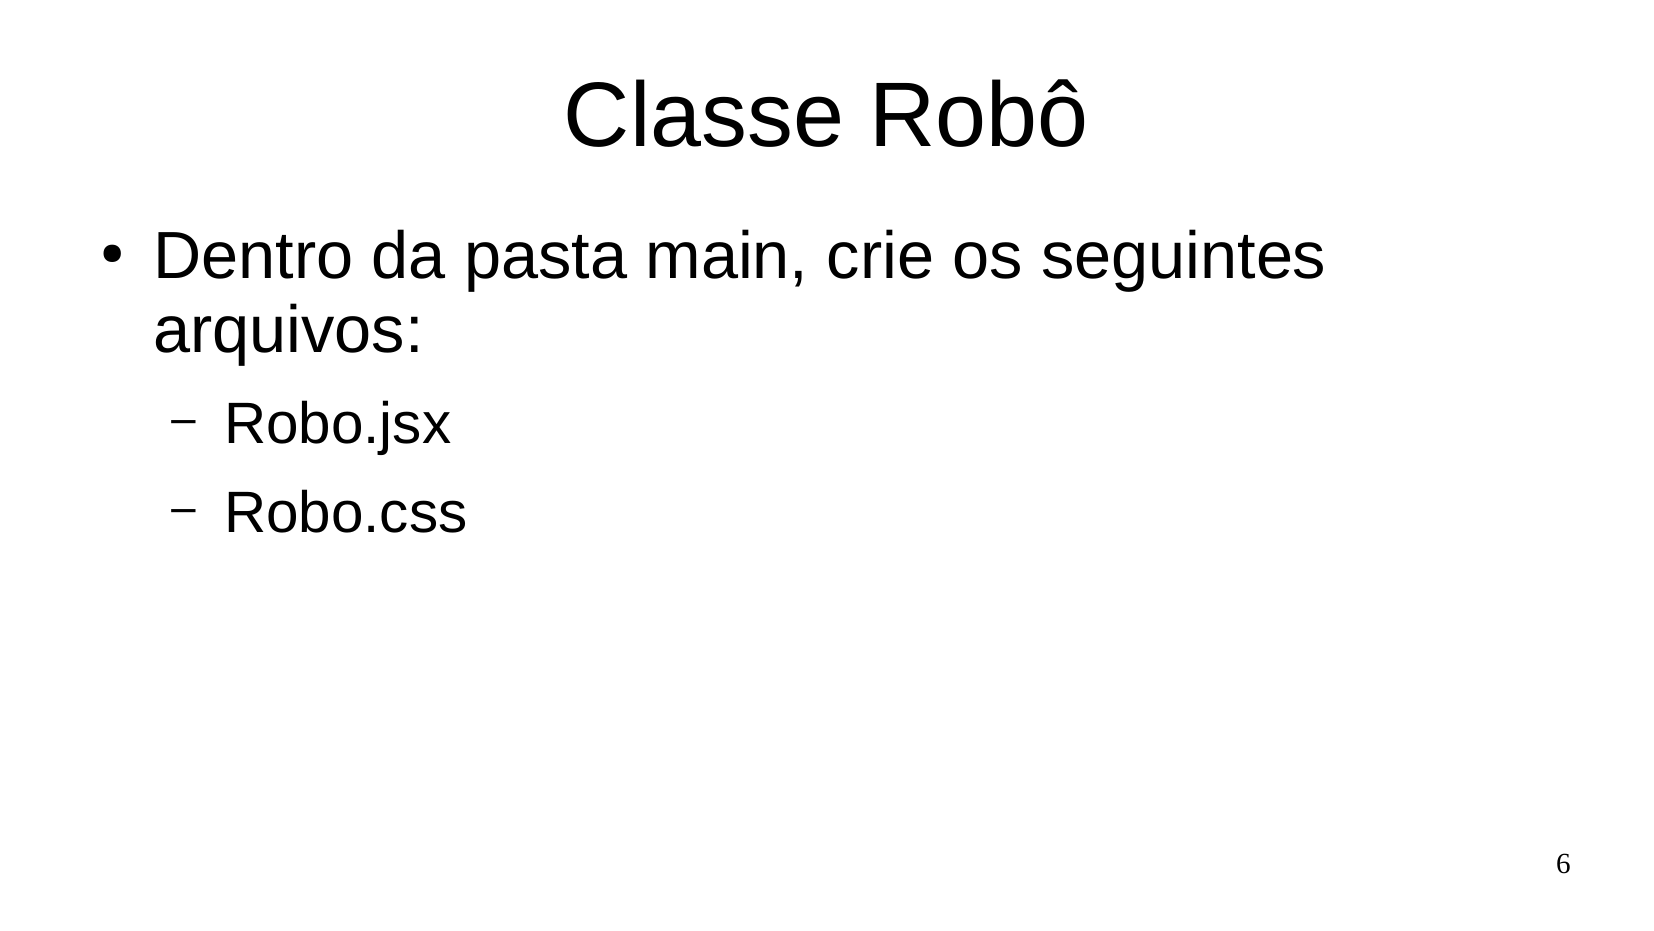

# Classe Robô
Dentro da pasta main, crie os seguintes arquivos:
Robo.jsx
Robo.css
6